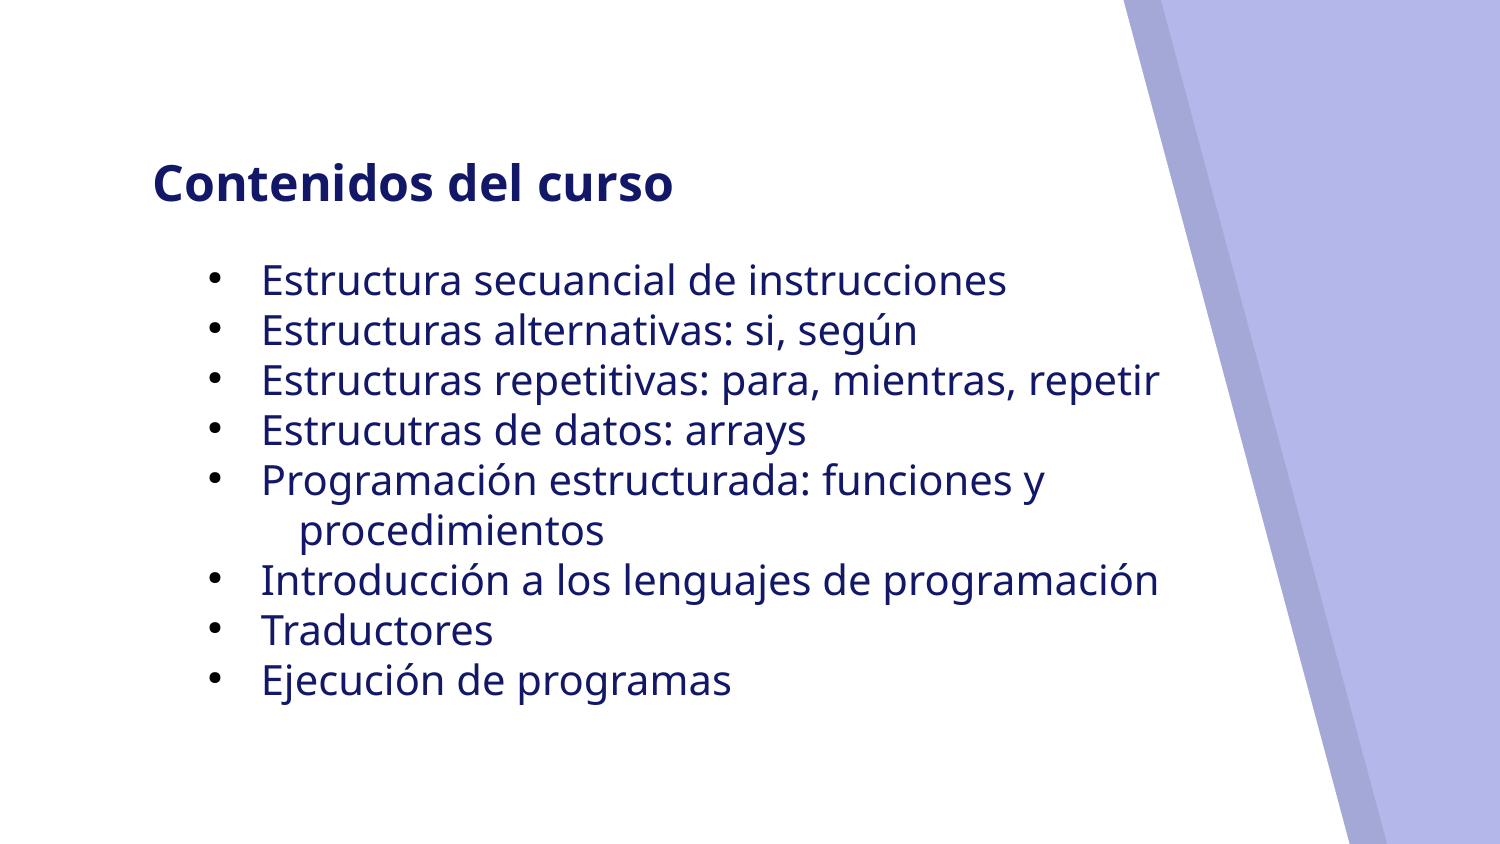

# Contenidos del curso
Estructura secuancial de instrucciones
Estructuras alternativas: si, según
Estructuras repetitivas: para, mientras, repetir
Estrucutras de datos: arrays
Programación estructurada: funciones y procedimientos
Introducción a los lenguajes de programación
Traductores
Ejecución de programas